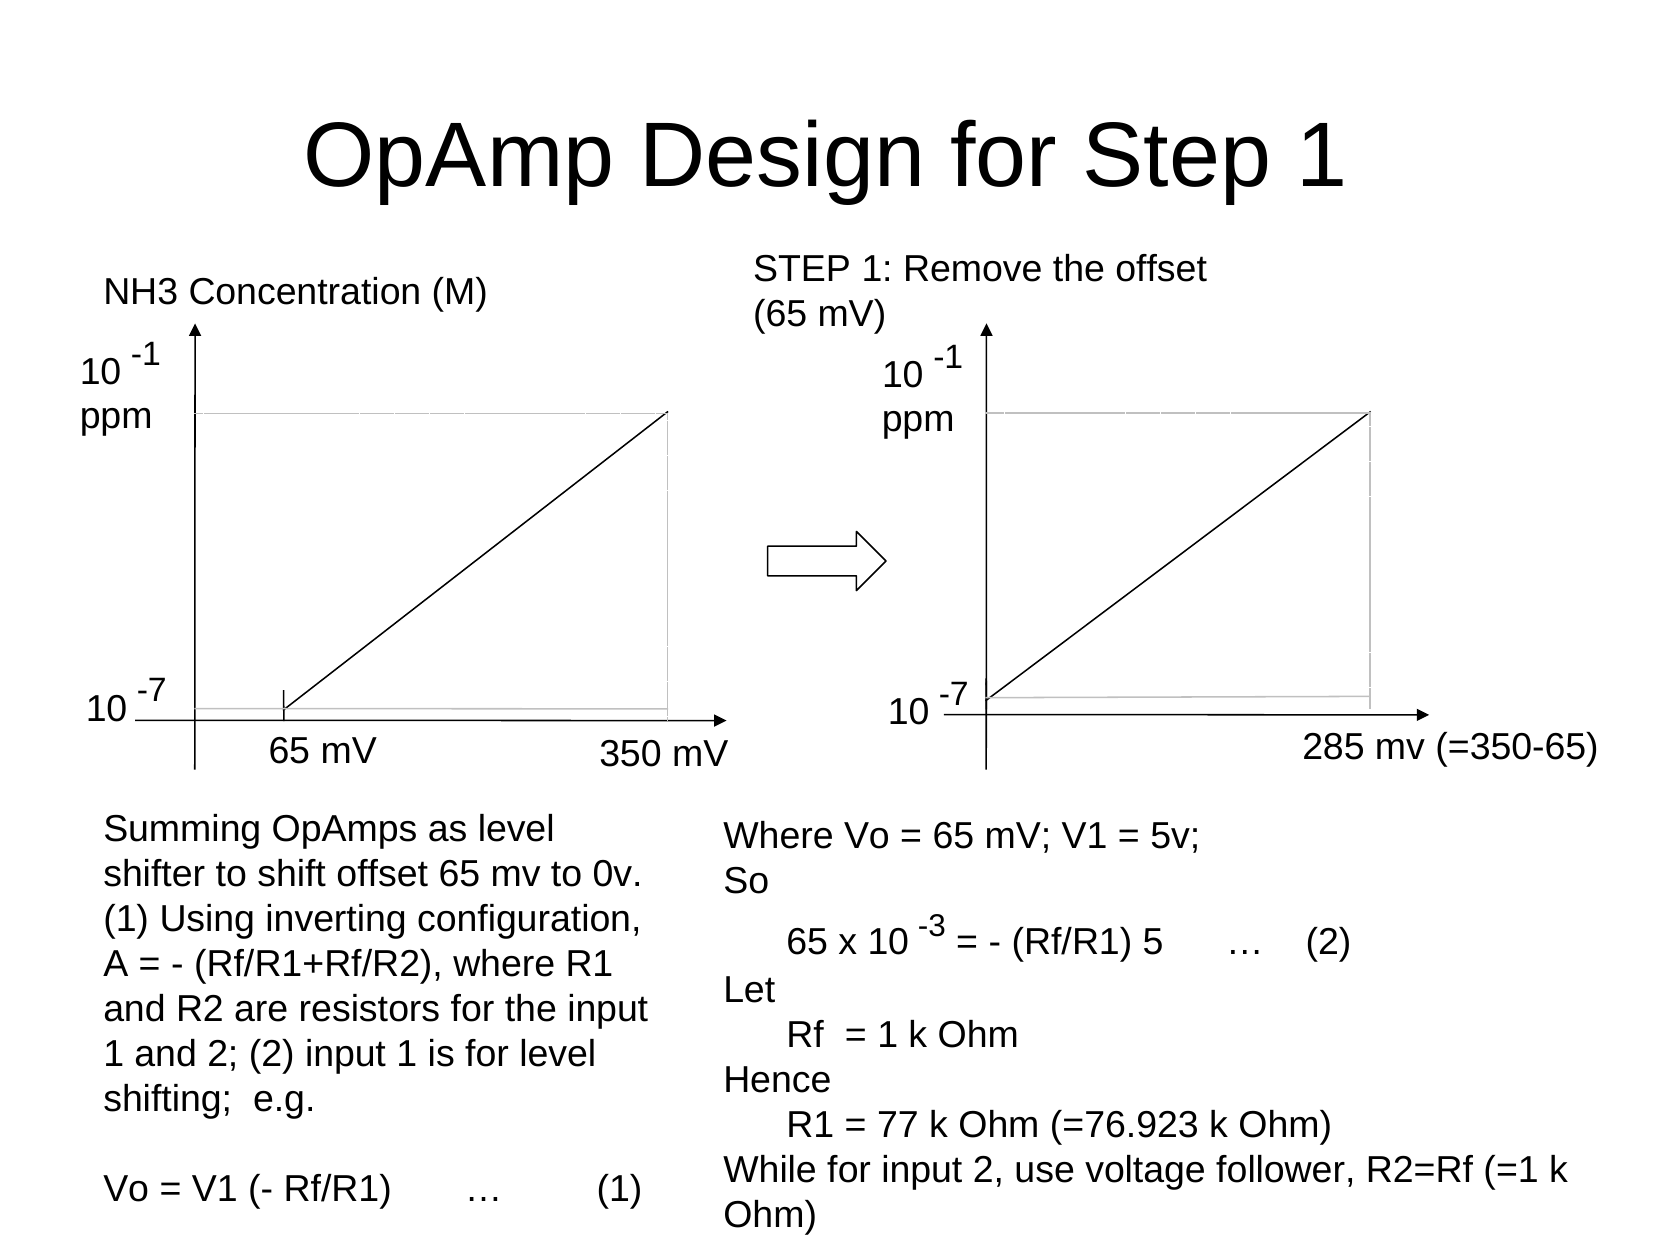

# OpAmp Design for Step 1
STEP 1: Remove the offset (65 mV)
NH3 Concentration (M)
10 -1
10 -1
ppm
ppm
10 -7
10 -7
285 mv (=350-65)
65 mV
350 mV
Summing OpAmps as level shifter to shift offset 65 mv to 0v.
(1) Using inverting configuration,
A = - (Rf/R1+Rf/R2), where R1 and R2 are resistors for the input 1 and 2; (2) input 1 is for level shifting; e.g.
Vo = V1 (- Rf/R1) … (1)
Where Vo = 65 mV; V1 = 5v;
So
 65 x 10 -3 = - (Rf/R1) 5 … (2)
Let
 Rf = 1 k Ohm
Hence
 R1 = 77 k Ohm (=76.923 k Ohm)
While for input 2, use voltage follower, R2=Rf (=1 k Ohm)